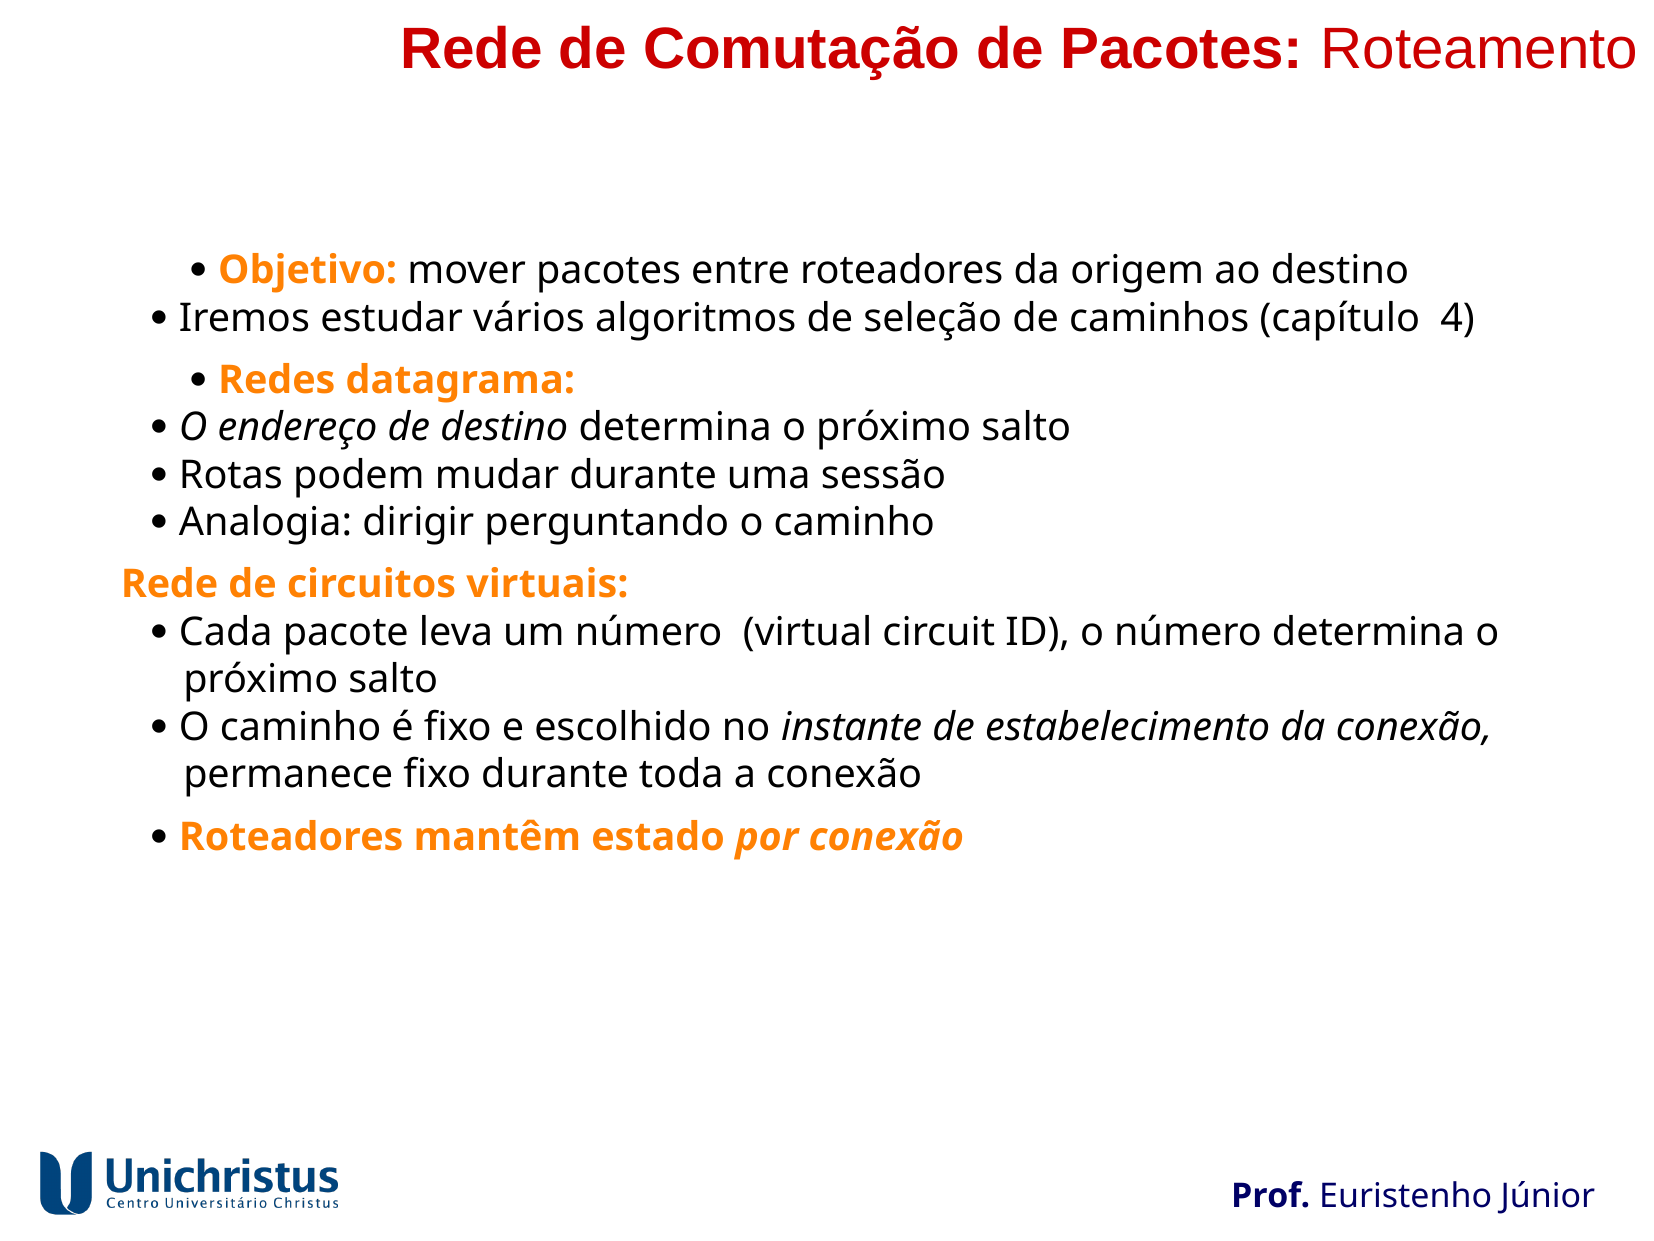

Rede de Comutação de Pacotes: Roteamento
#  Objetivo: mover pacotes entre roteadores da origem ao destino
 Iremos estudar vários algoritmos de seleção de caminhos (capítulo 4)
 Redes datagrama:
 O endereço de destino determina o próximo salto
 Rotas podem mudar durante uma sessão
 Analogia: dirigir perguntando o caminho
Rede de circuitos virtuais:
 Cada pacote leva um número (virtual circuit ID), o número determina o próximo salto
 O caminho é fixo e escolhido no instante de estabelecimento da conexão, permanece fixo durante toda a conexão
 Roteadores mantêm estado por conexão
Prof. Euristenho Júnior